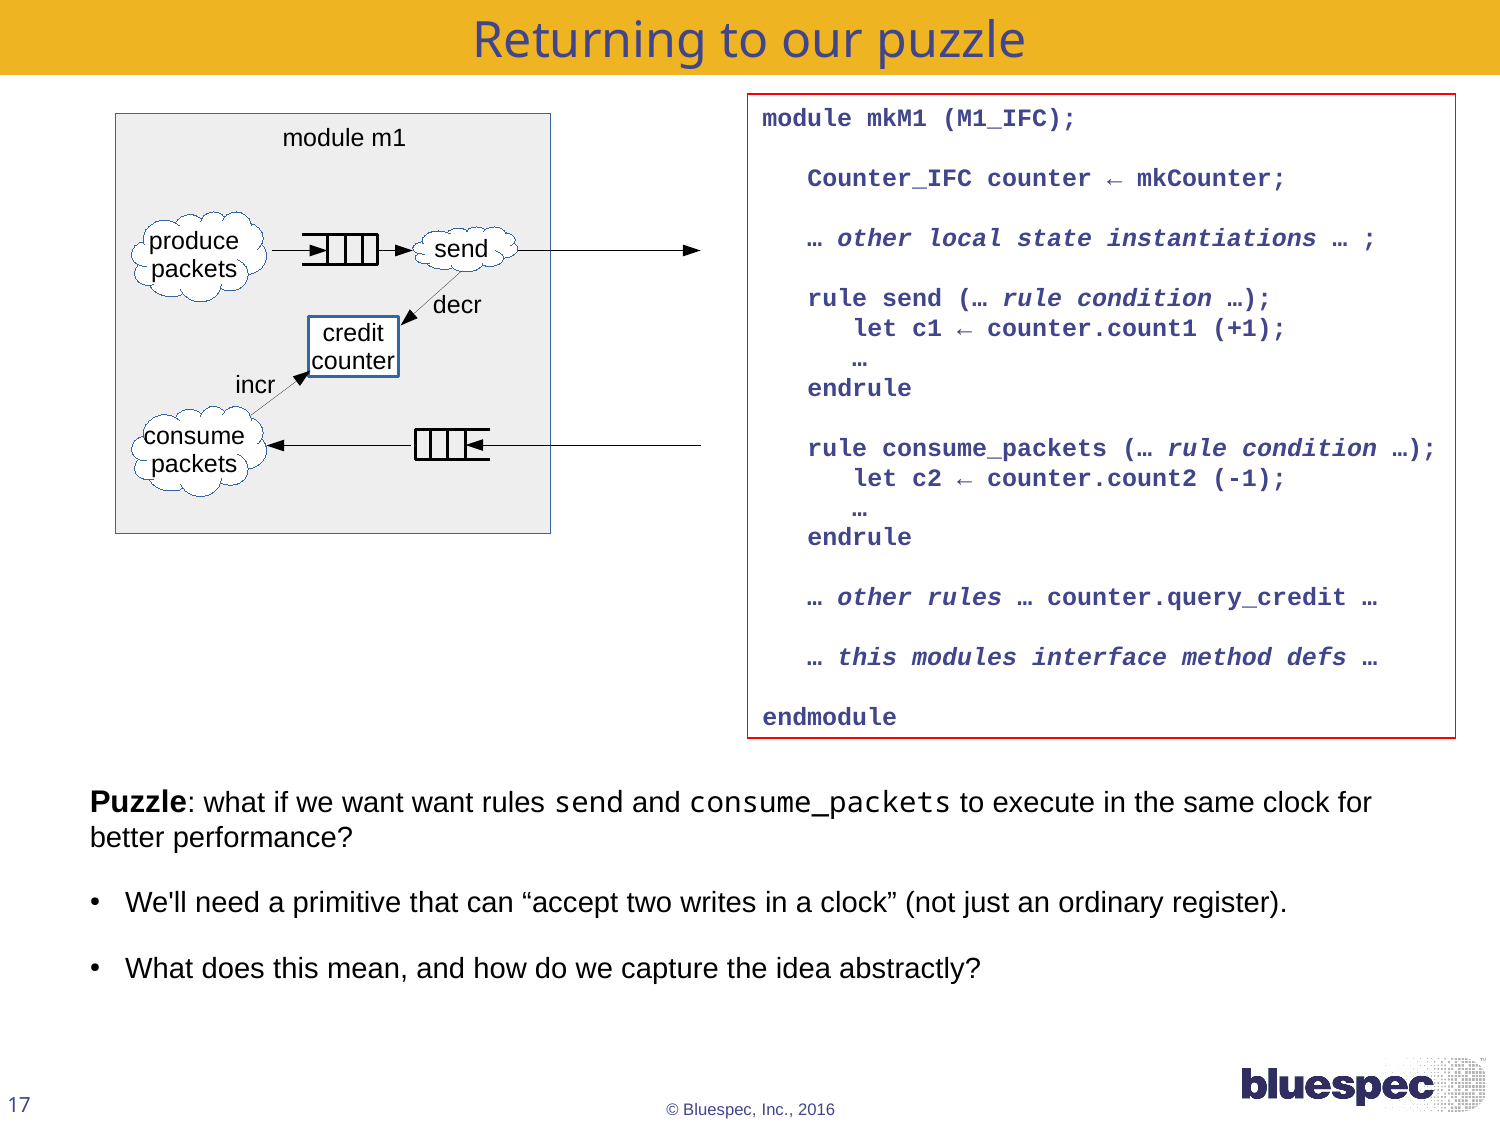

Returning to our puzzle
module mkM1 (M1_IFC);
 Counter_IFC counter ← mkCounter;
 … other local state instantiations … ;
 rule send (… rule condition …);
 let c1 ← counter.count1 (+1);
 …
 endrule
 rule consume_packets (… rule condition …);
 let c2 ← counter.count2 (-1);
 …
 endrule
 … other rules … counter.query_credit …
 … this modules interface method defs …
endmodule
module m1
produce
packets
send
decr
credit
counter
incr
consume
packets
Puzzle: what if we want want rules send and consume_packets to execute in the same clock for better performance?
We'll need a primitive that can “accept two writes in a clock” (not just an ordinary register).
What does this mean, and how do we capture the idea abstractly?